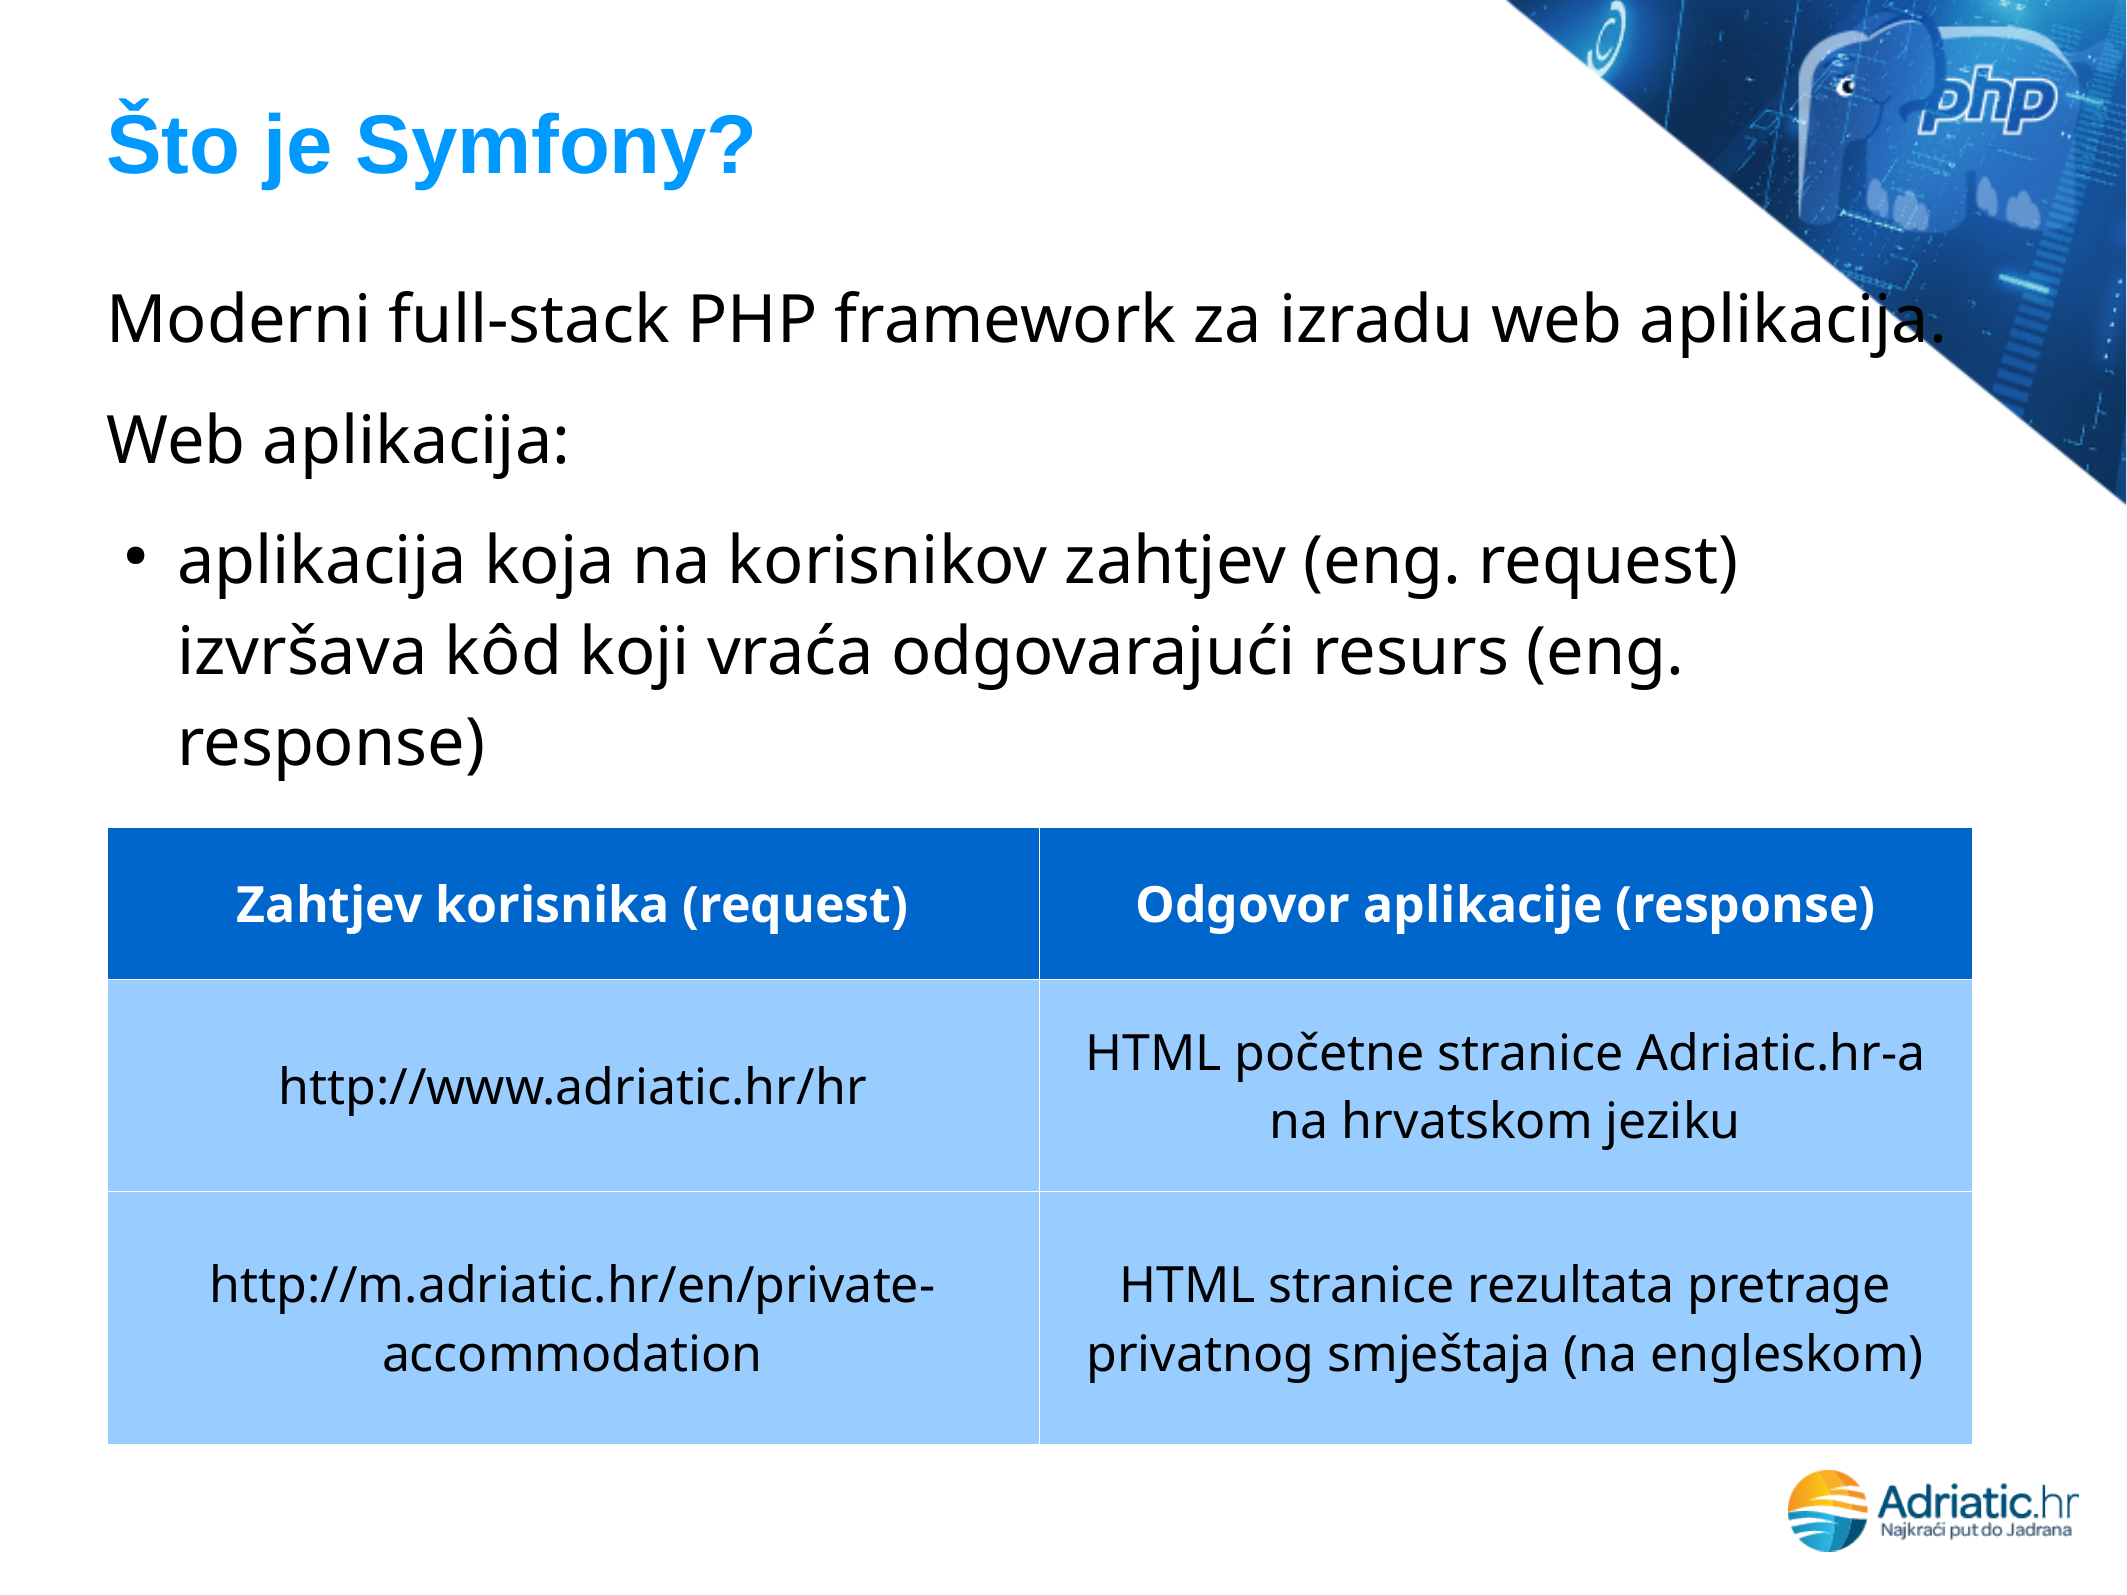

# Što je Symfony?
Moderni full-stack PHP framework za izradu web aplikacija.
Web aplikacija:
aplikacija koja na korisnikov zahtjev (eng. request) izvršava kôd koji vraća odgovarajući resurs (eng. response)
Primjer:
| Zahtjev korisnika (request) | Odgovor aplikacije (response) |
| --- | --- |
| http://www.adriatic.hr/hr | HTML početne stranice Adriatic.hr-a na hrvatskom jeziku |
| http://m.adriatic.hr/en/private-accommodation | HTML stranice rezultata pretrage privatnog smještaja (na engleskom) |